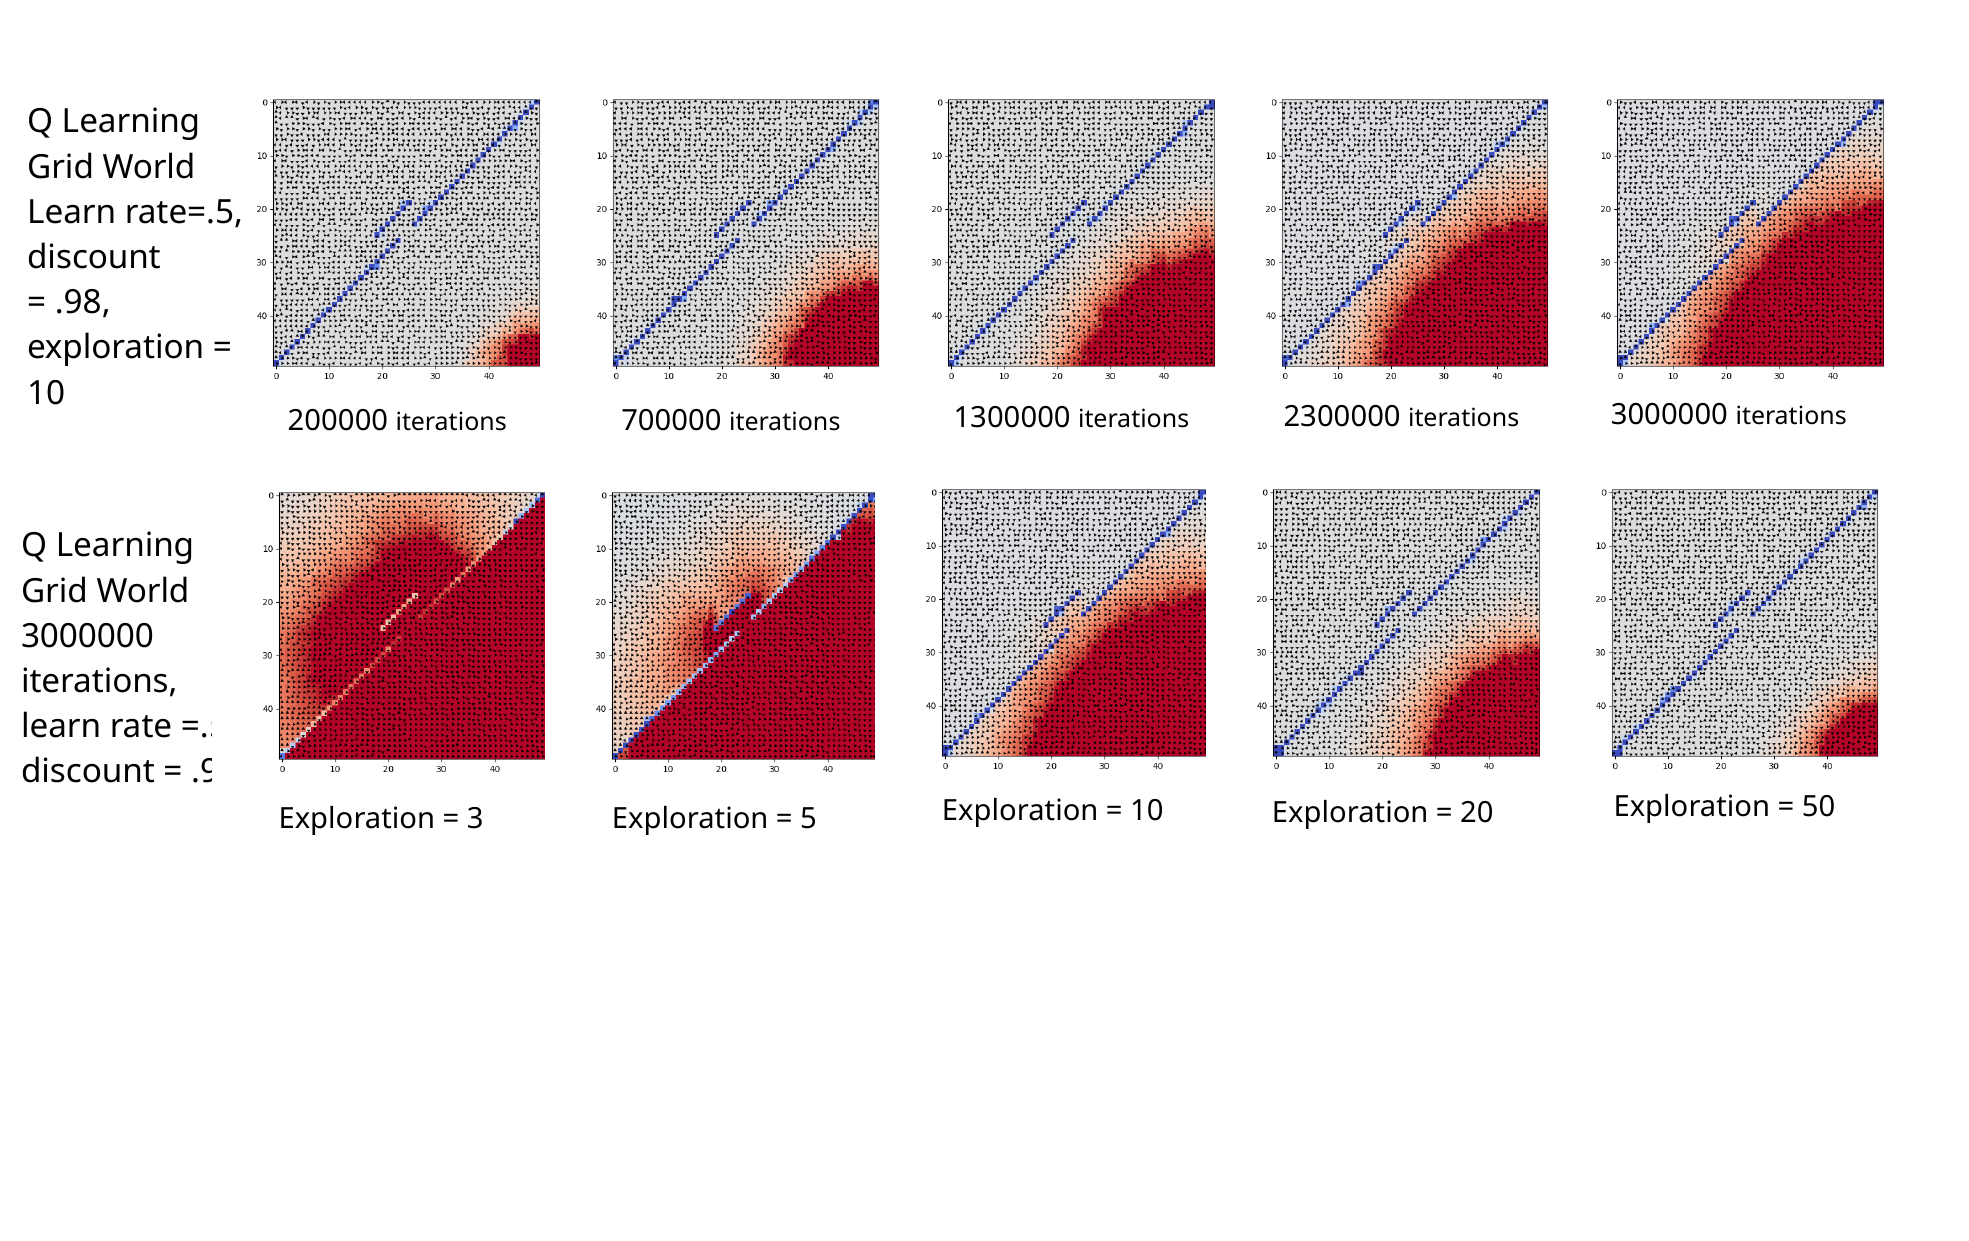

Q Learning
Grid World
Learn rate=.5, discount = .98, exploration = 10
3000000 iterations
2300000 iterations
1300000 iterations
200000 iterations
700000 iterations
Q Learning Grid World 3000000 iterations, learn rate =.5, discount = .98
Exploration = 50
Exploration = 10
Exploration = 20
Exploration = 3
Exploration = 5